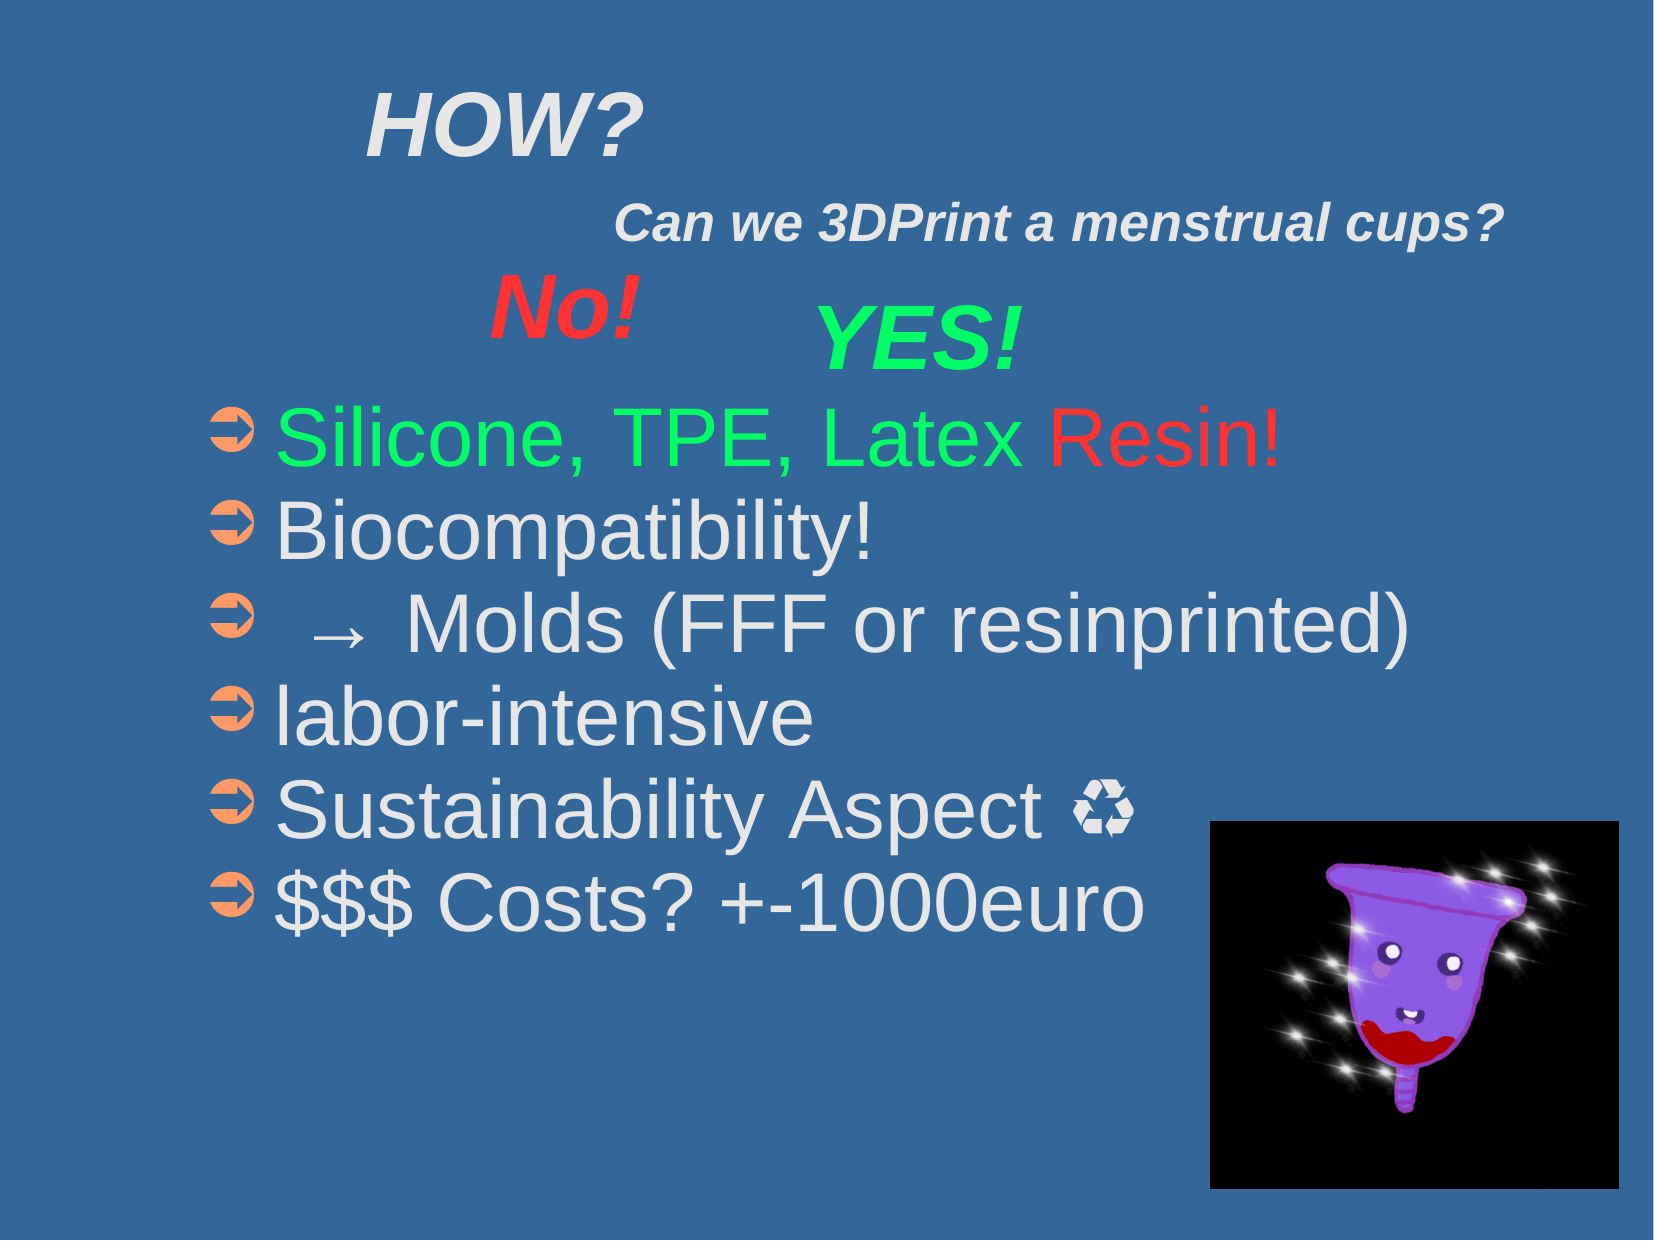

HOW?
Can we 3DPrint a menstrual cups?
No!
YES!
# Silicone, TPE, Latex Resin!
Biocompatibility!
 → Molds (FFF or resinprinted)
labor-intensive
Sustainability Aspect ♻️
$$$ Costs? +-1000euro